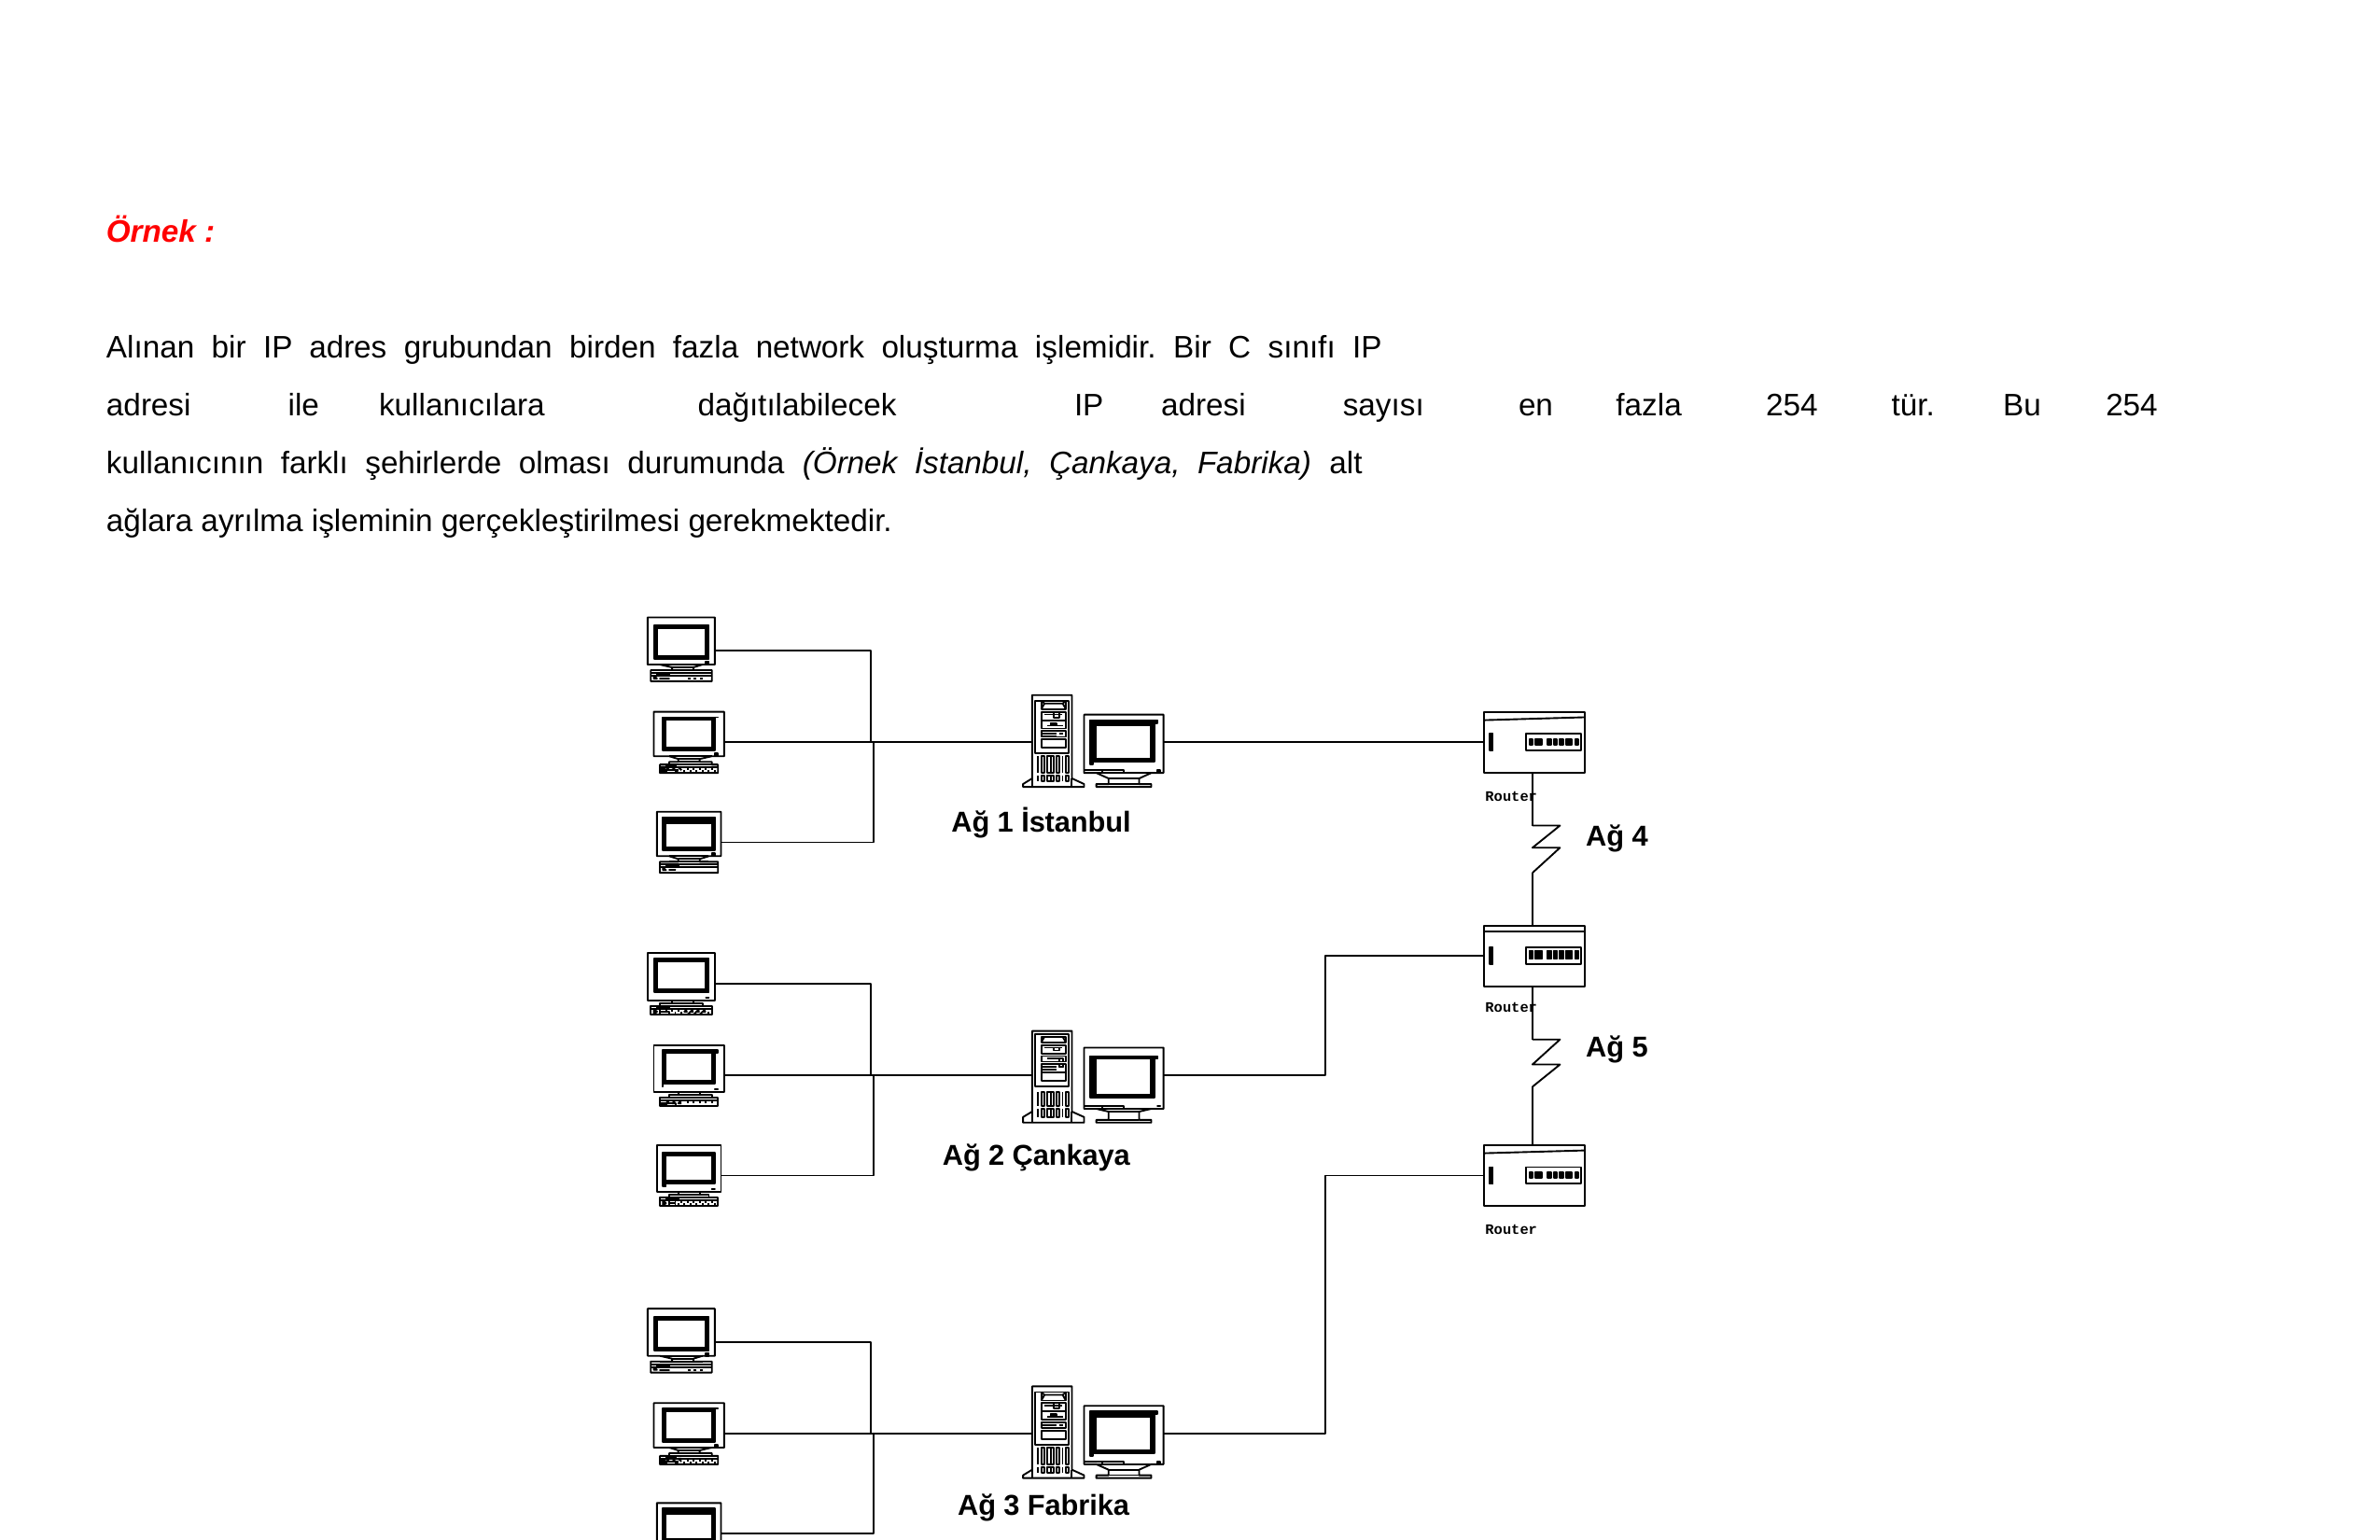

Örnek :
Alınan bir IP adres grubundan birden fazla network oluşturma işlemidir. Bir C sınıfı IP
adresi
ile
kullanıcılara
dağıtılabilecek
IP
adresi
sayısı
en
fazla
254
tür.
Bu
254
kullanıcının farklı şehirlerde olması durumunda (Örnek İstanbul, Çankaya, Fabrika) alt
ağlara ayrılma işleminin gerçekleştirilmesi gerekmektedir.
Router
Ağ 1 İstanbul
Ağ 4
Router
Ağ 5
Ağ 2 Çankaya
Router
Ağ 3 Fabrika